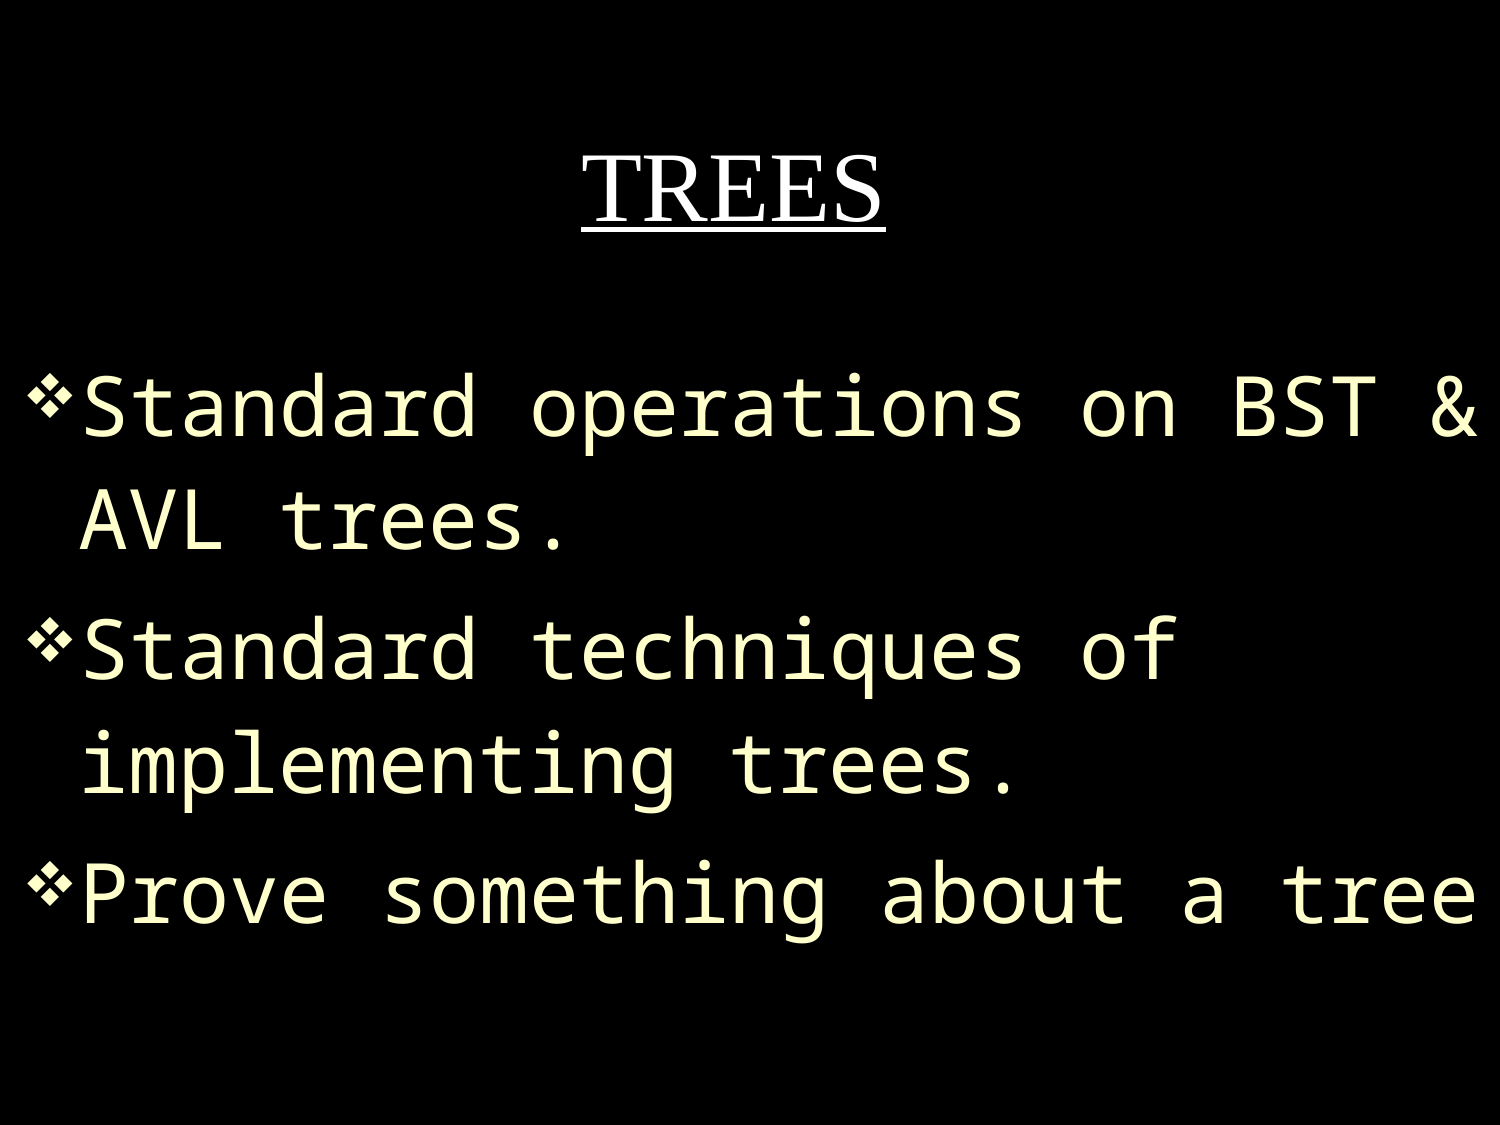

# TREES
Standard operations on BST & AVL trees.
Standard techniques of implementing trees.
Prove something about a tree